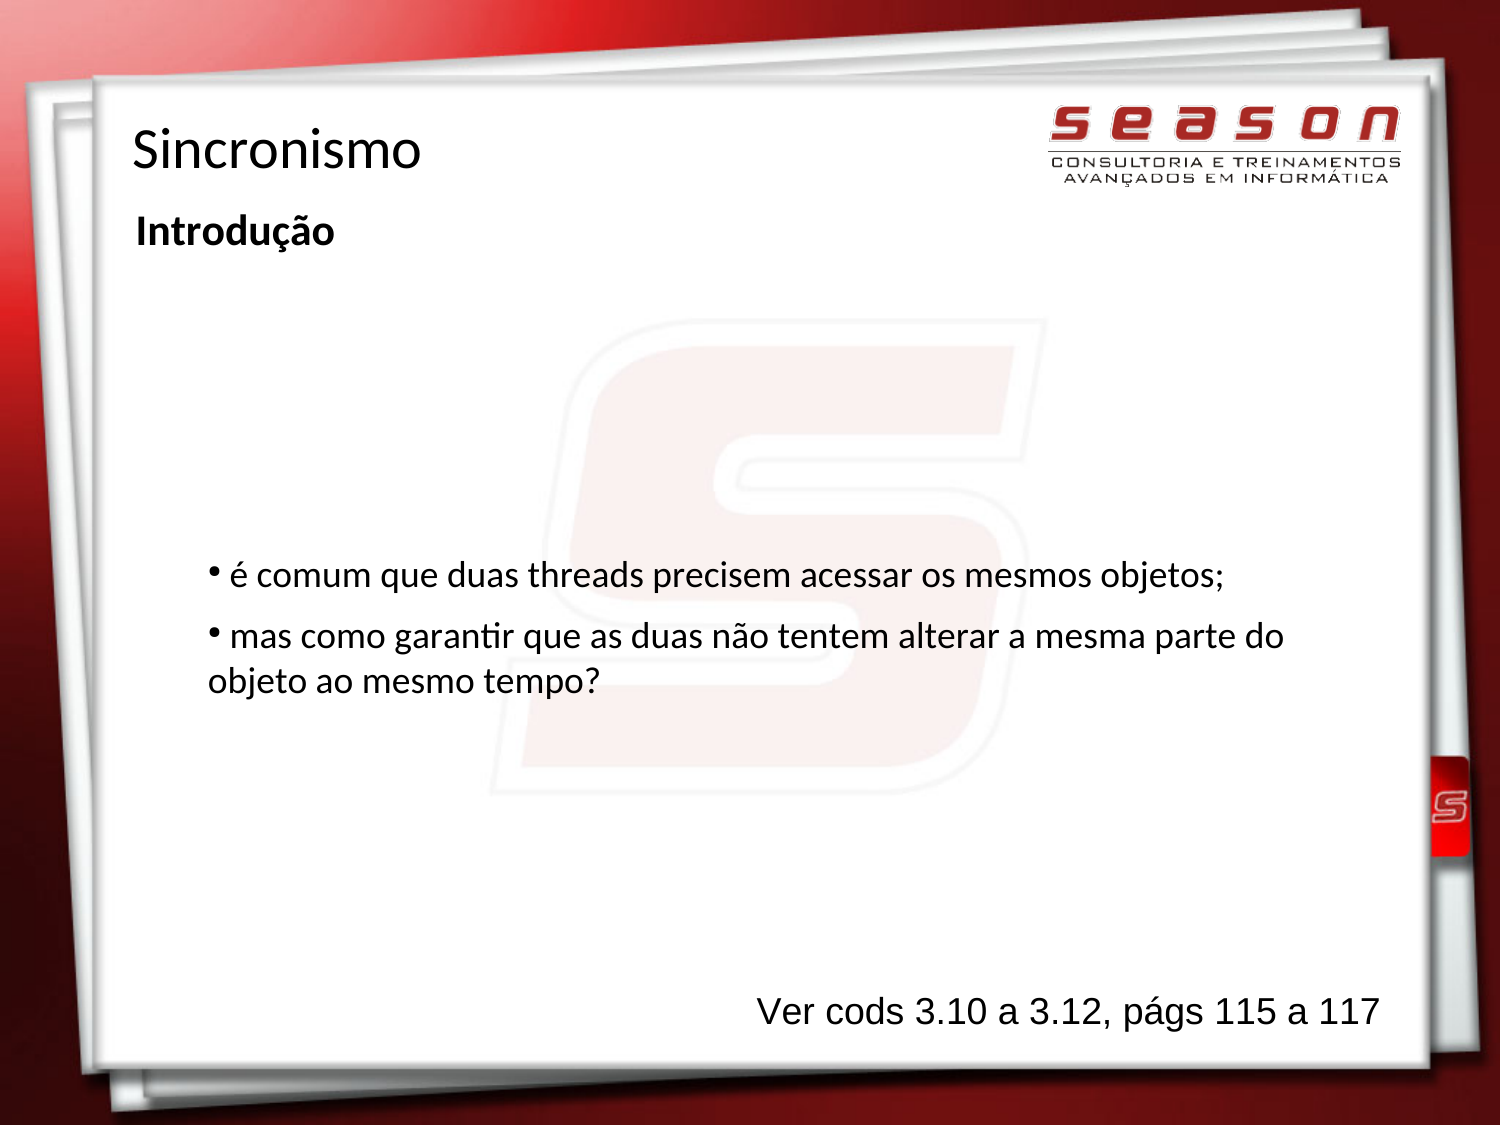

# Sincronismo
Introdução
 é comum que duas threads precisem acessar os mesmos objetos;
 mas como garantir que as duas não tentem alterar a mesma parte do objeto ao mesmo tempo?
Ver cods 3.10 a 3.12, págs 115 a 117